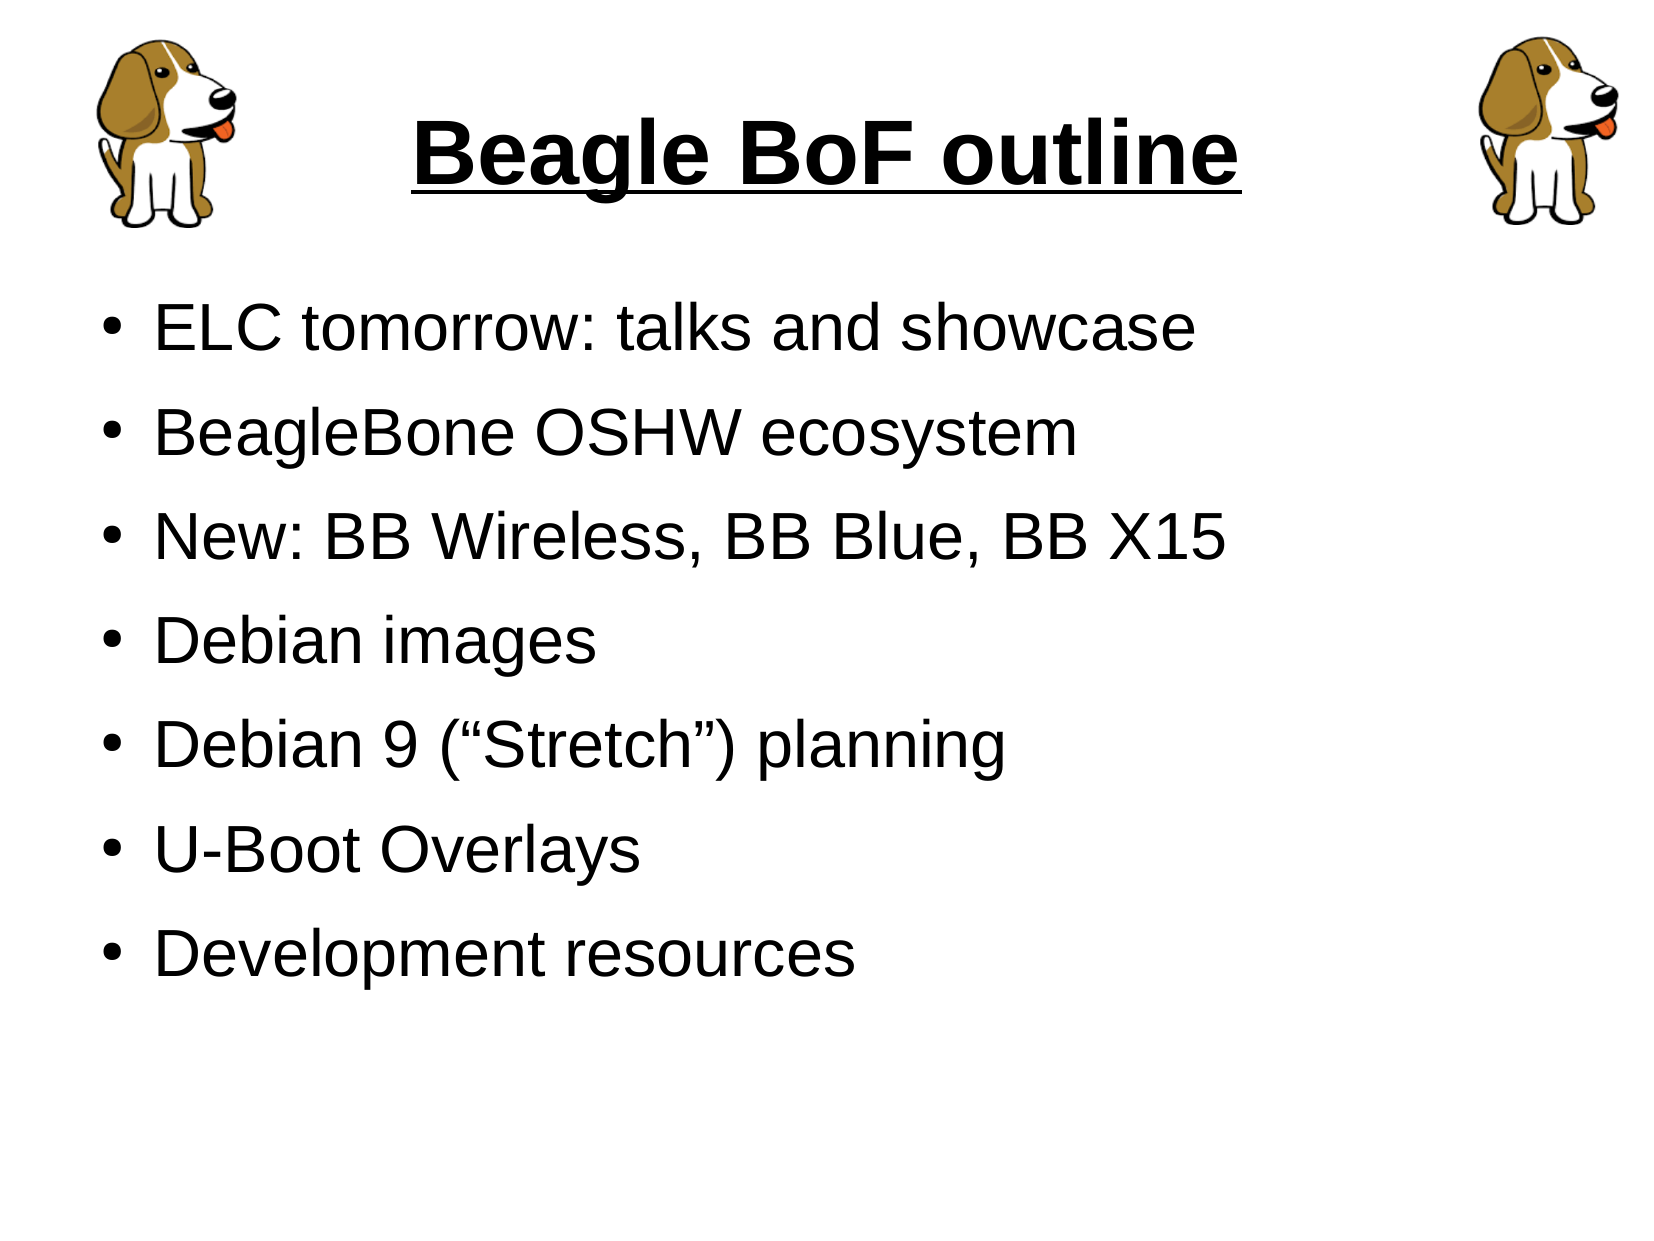

# Beagle BoF outline
ELC tomorrow: talks and showcase
BeagleBone OSHW ecosystem
New: BB Wireless, BB Blue, BB X15
Debian images
Debian 9 (“Stretch”) planning
U-Boot Overlays
Development resources